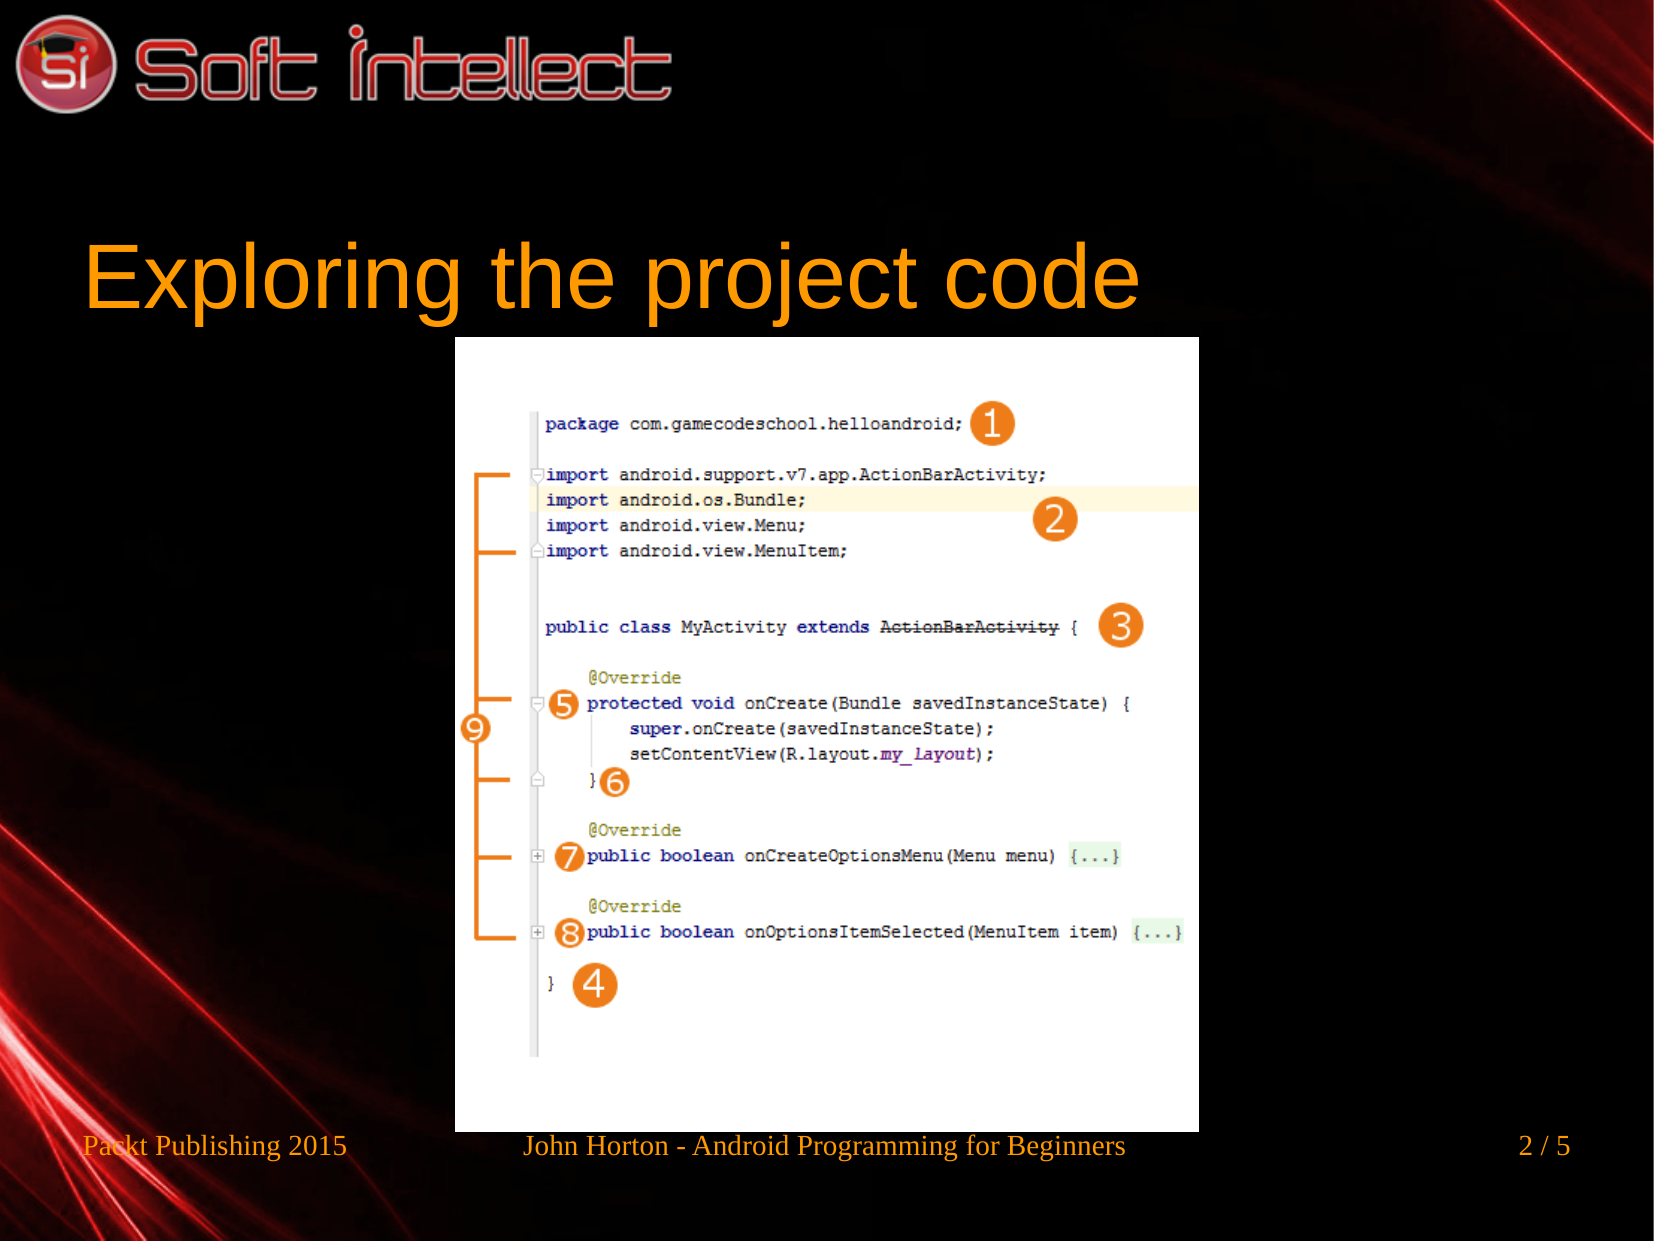

# Exploring the project code
Packt Publishing 2015
John Horton - Android Programming for Beginners
2